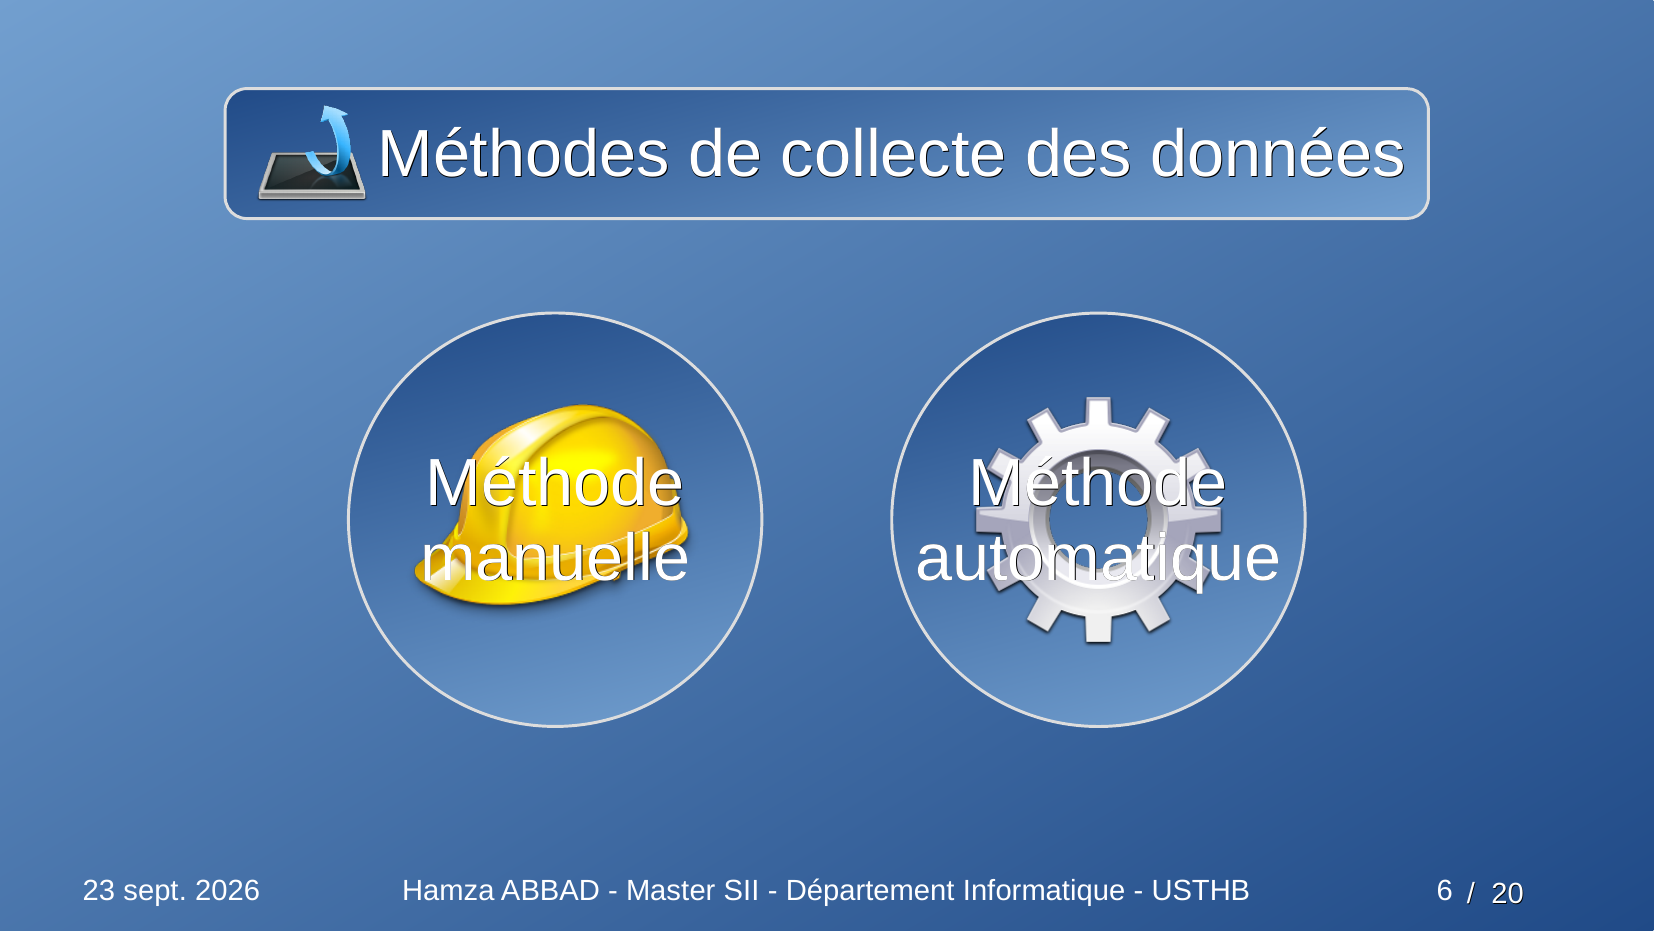

Méthodes de collecte des données
Méthode manuelle
Méthode automatique
Hamza ABBAD - Master SII - Département Informatique - USTHB
6